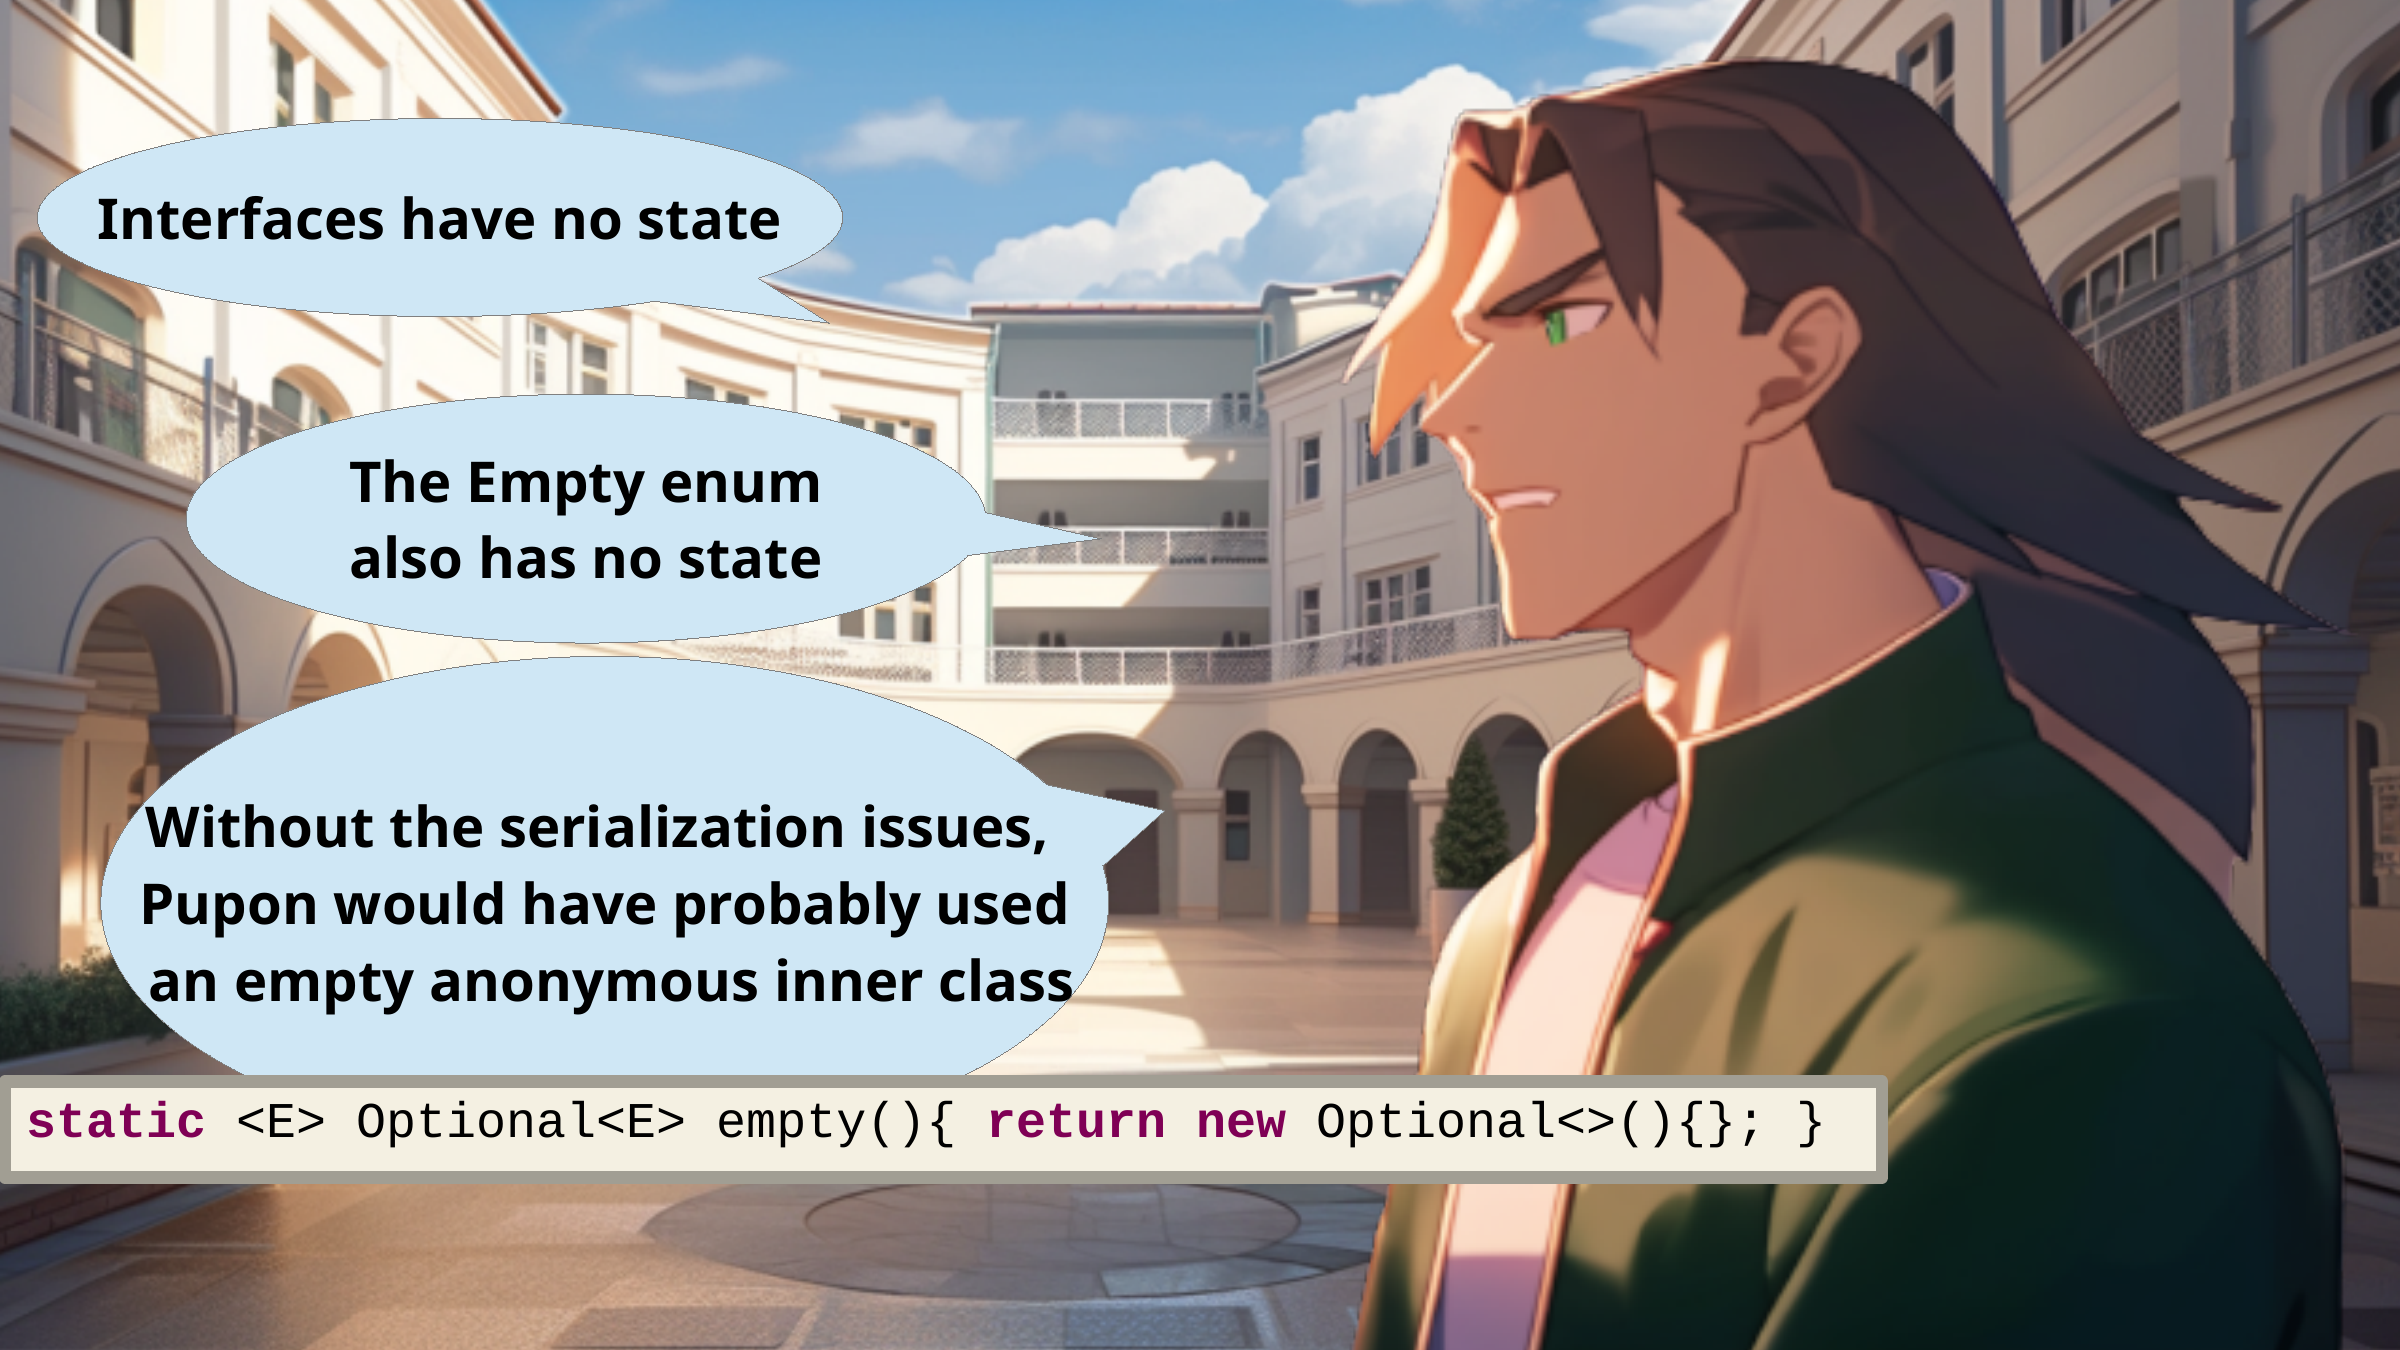

Interfaces have no state
The Empty enum
also has no state
Without the serialization issues,
Pupon would have probably used
 an empty anonymous inner class
static <E> Optional<E> empty(){ return new Optional<>(){}; }